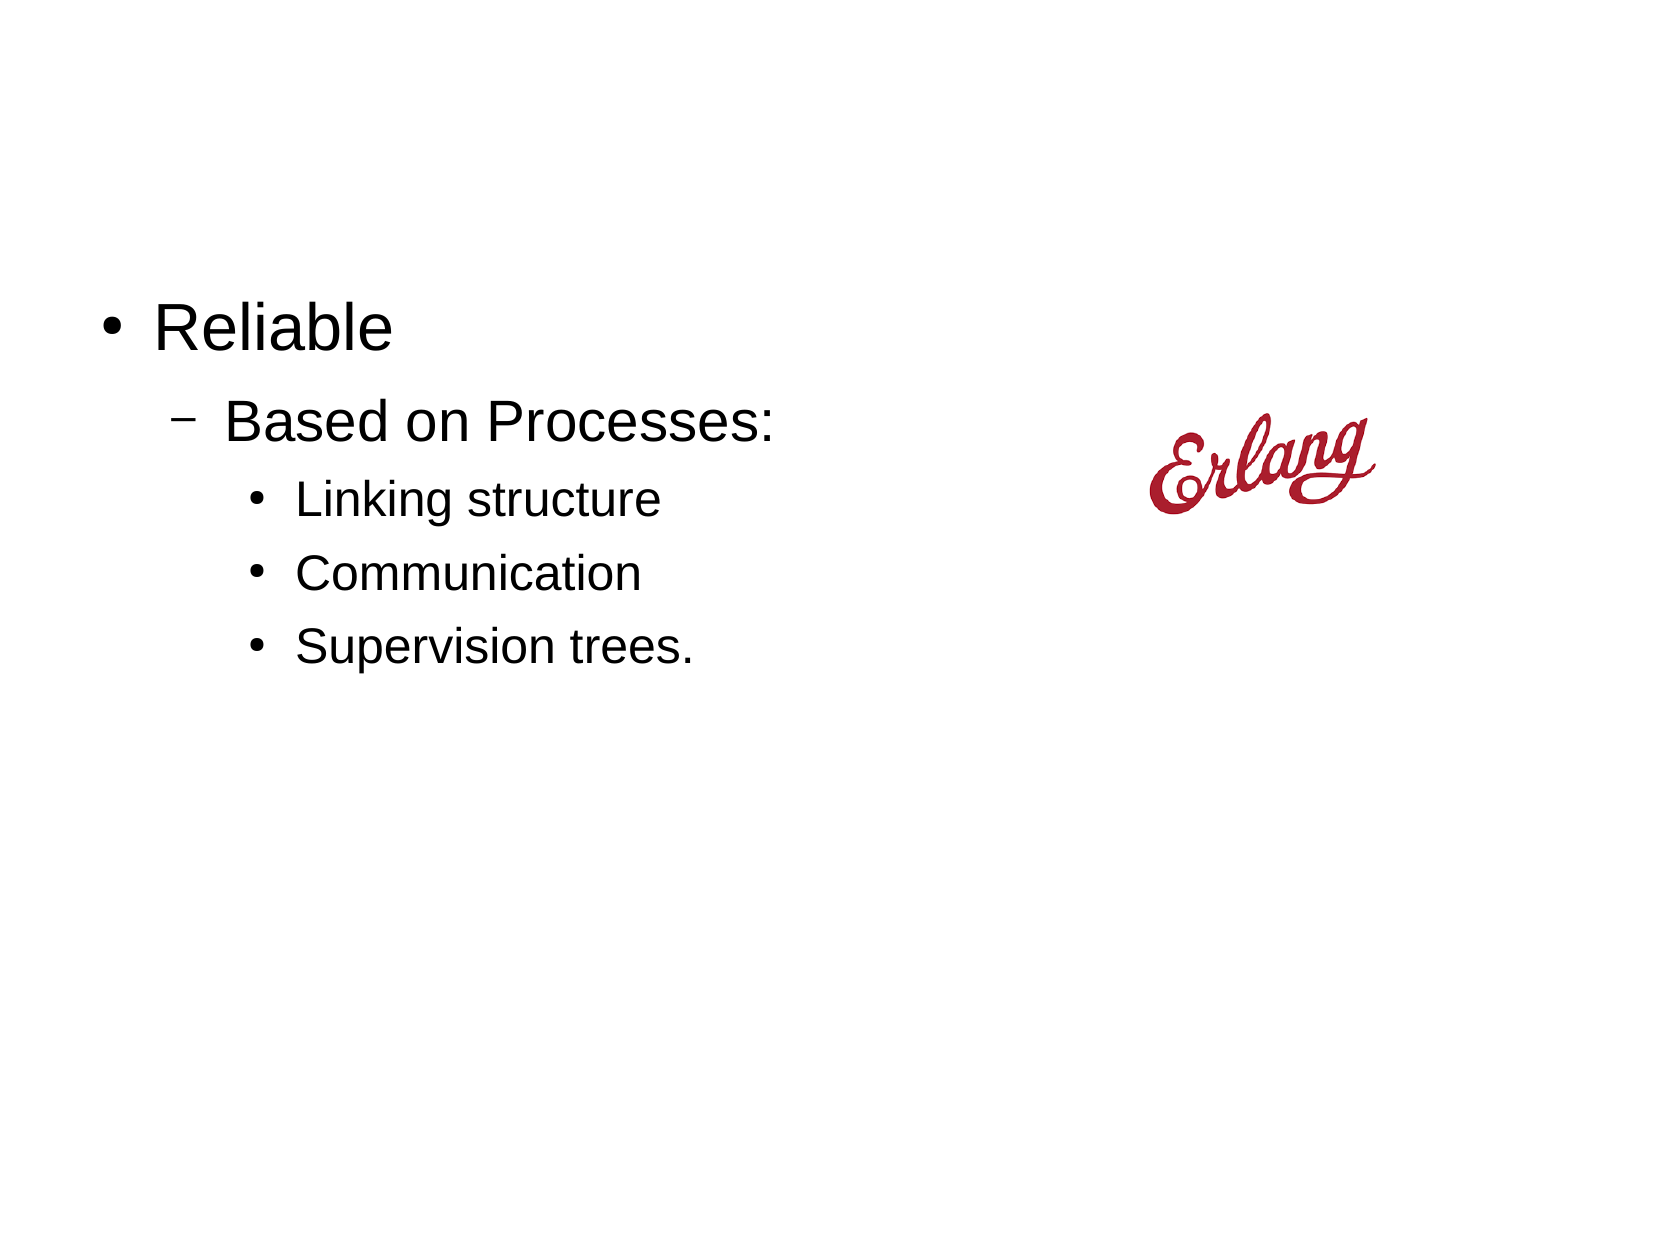

#
Reliable
Based on Processes:
Linking structure
Communication
Supervision trees.